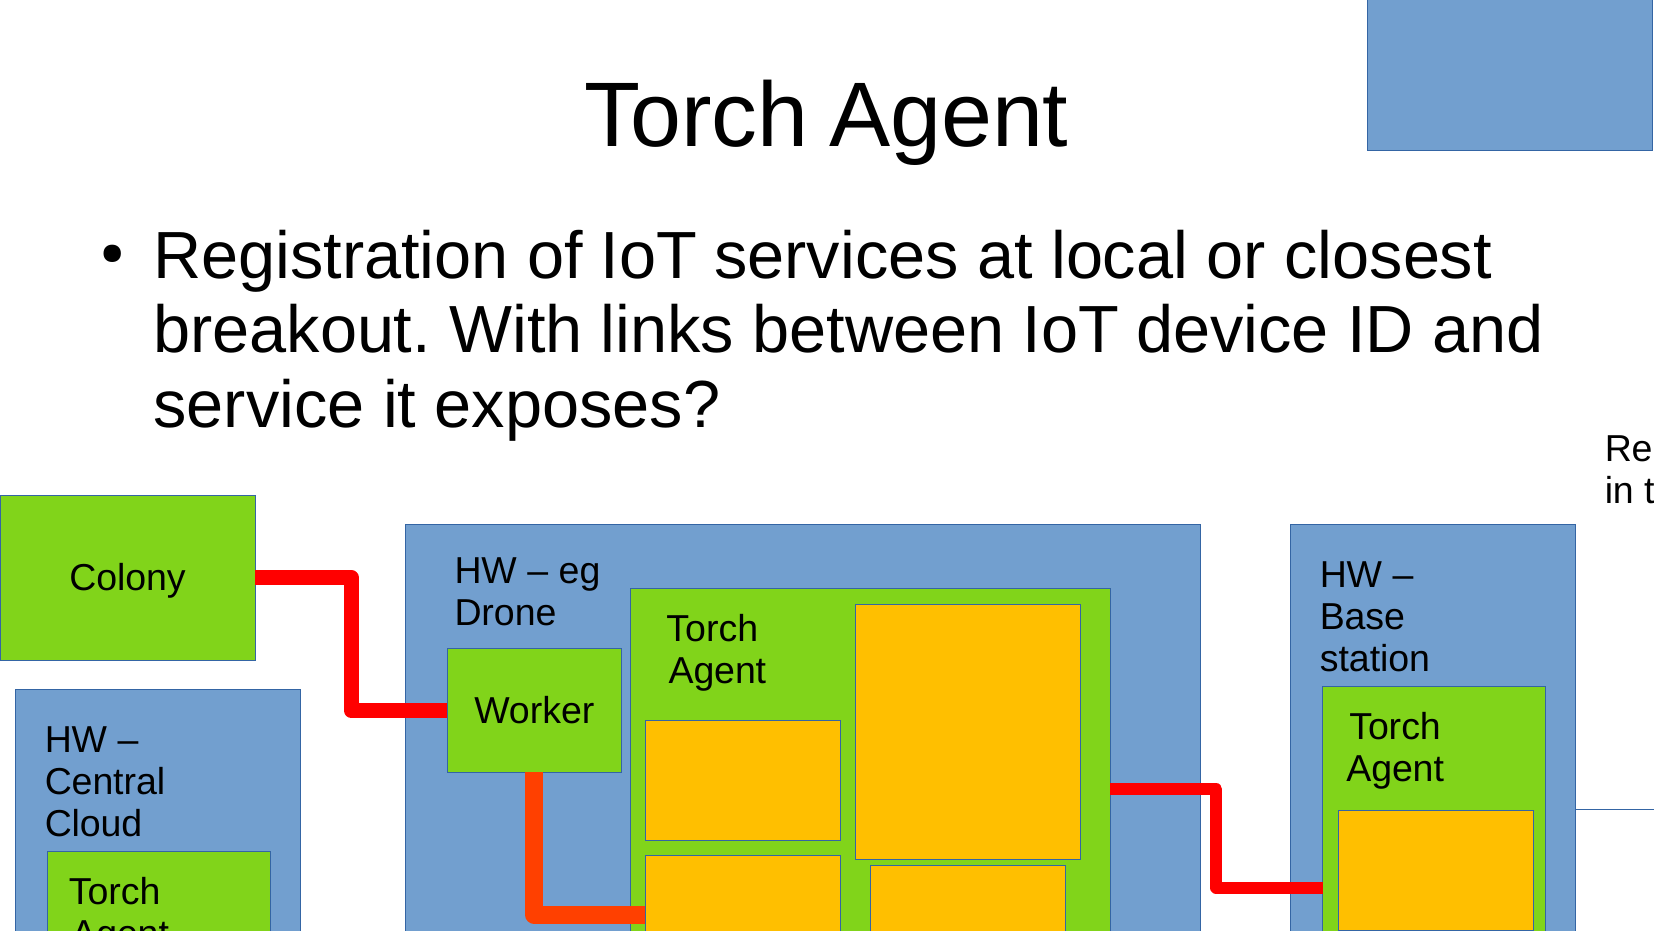

HW – Unknown IoT device (Rogue)
Who is doing registration? Saab, RISE, private person? → BankID? Controls trust in Torch Agent.
# Torch Agent
Registration of IoT services at local or closest breakout. With links between IoT device ID and service it exposes?
HW – Unknown IoT device (Trusted)
Registration
in torch agent
Colony
HW – eg Drone
HW – Base station
Torch
Agent
Worker
Torch Agent
HW – Central Cloud
Torch
Agent